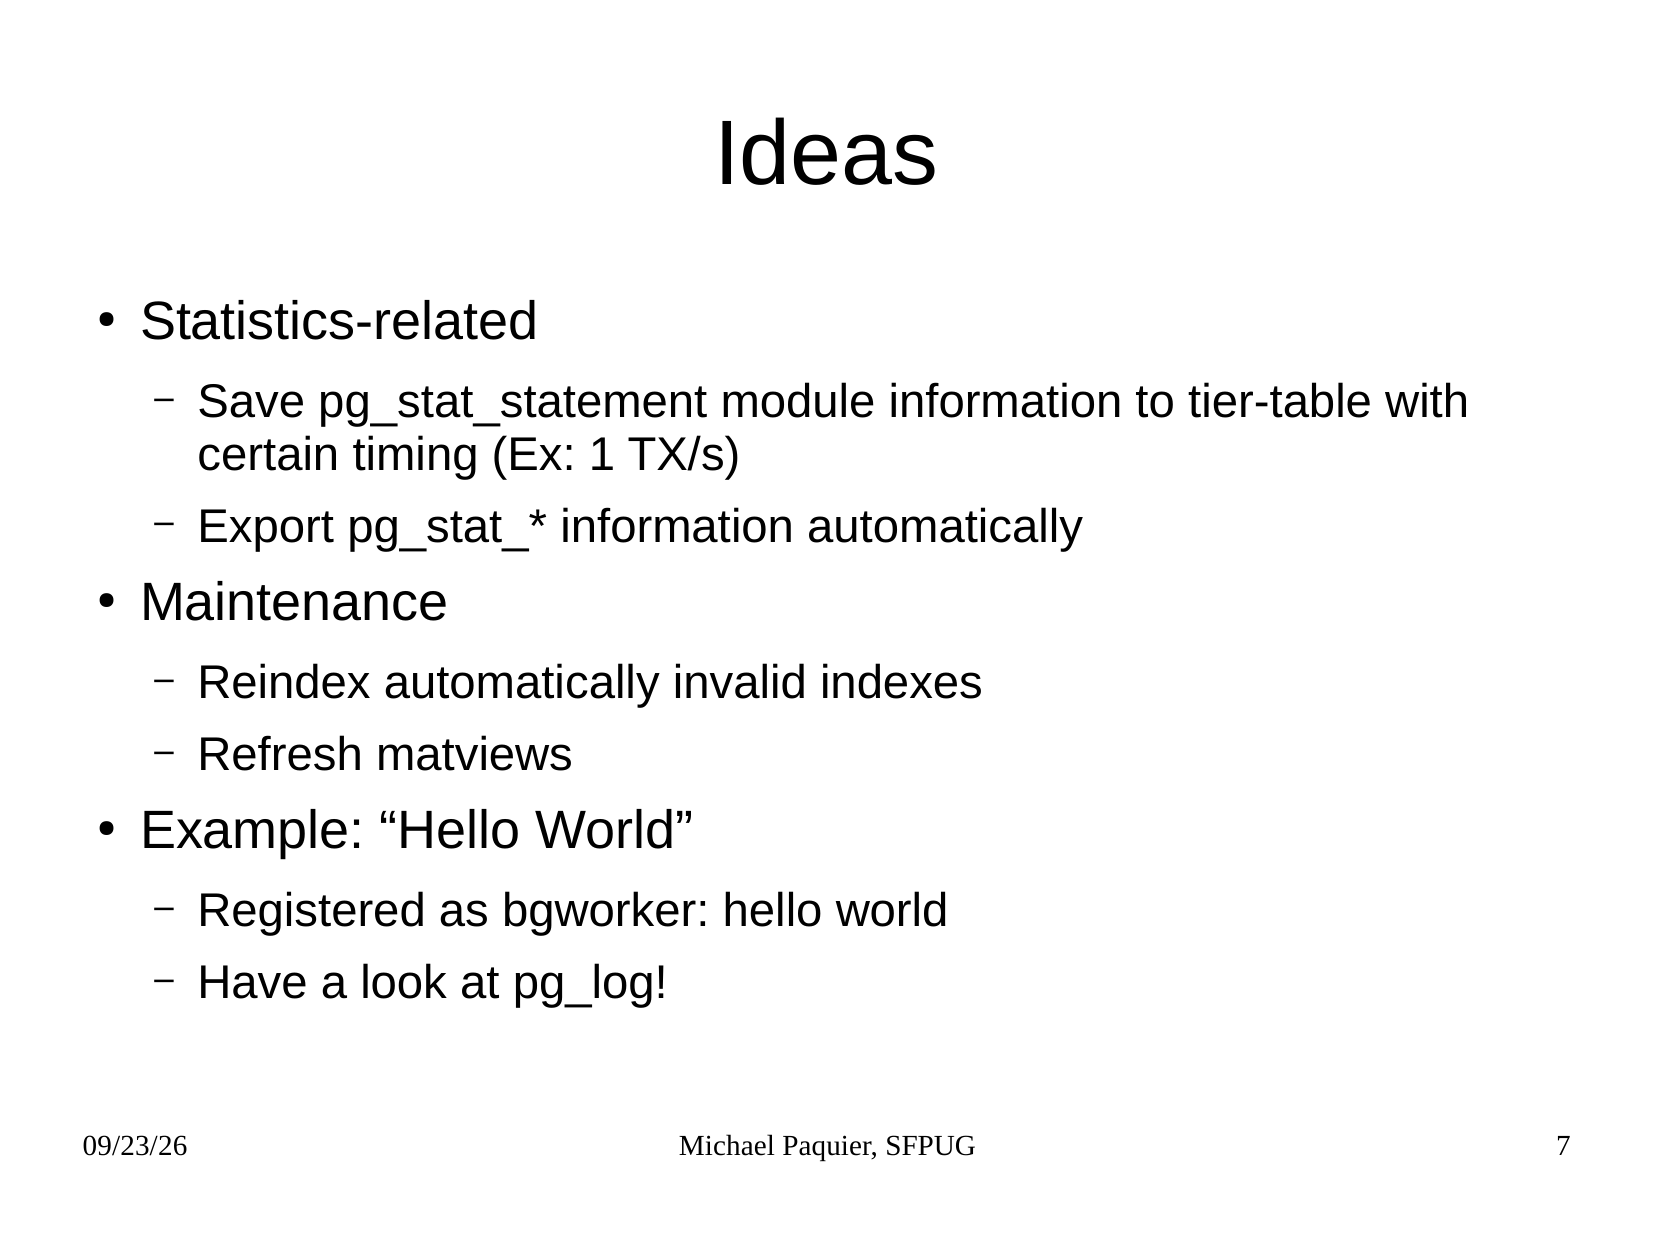

# Ideas
Statistics-related
Save pg_stat_statement module information to tier-table with certain timing (Ex: 1 TX/s)
Export pg_stat_* information automatically
Maintenance
Reindex automatically invalid indexes
Refresh matviews
Example: “Hello World”
Registered as bgworker: hello world
Have a look at pg_log!
Michael Paquier, SFPUG
7